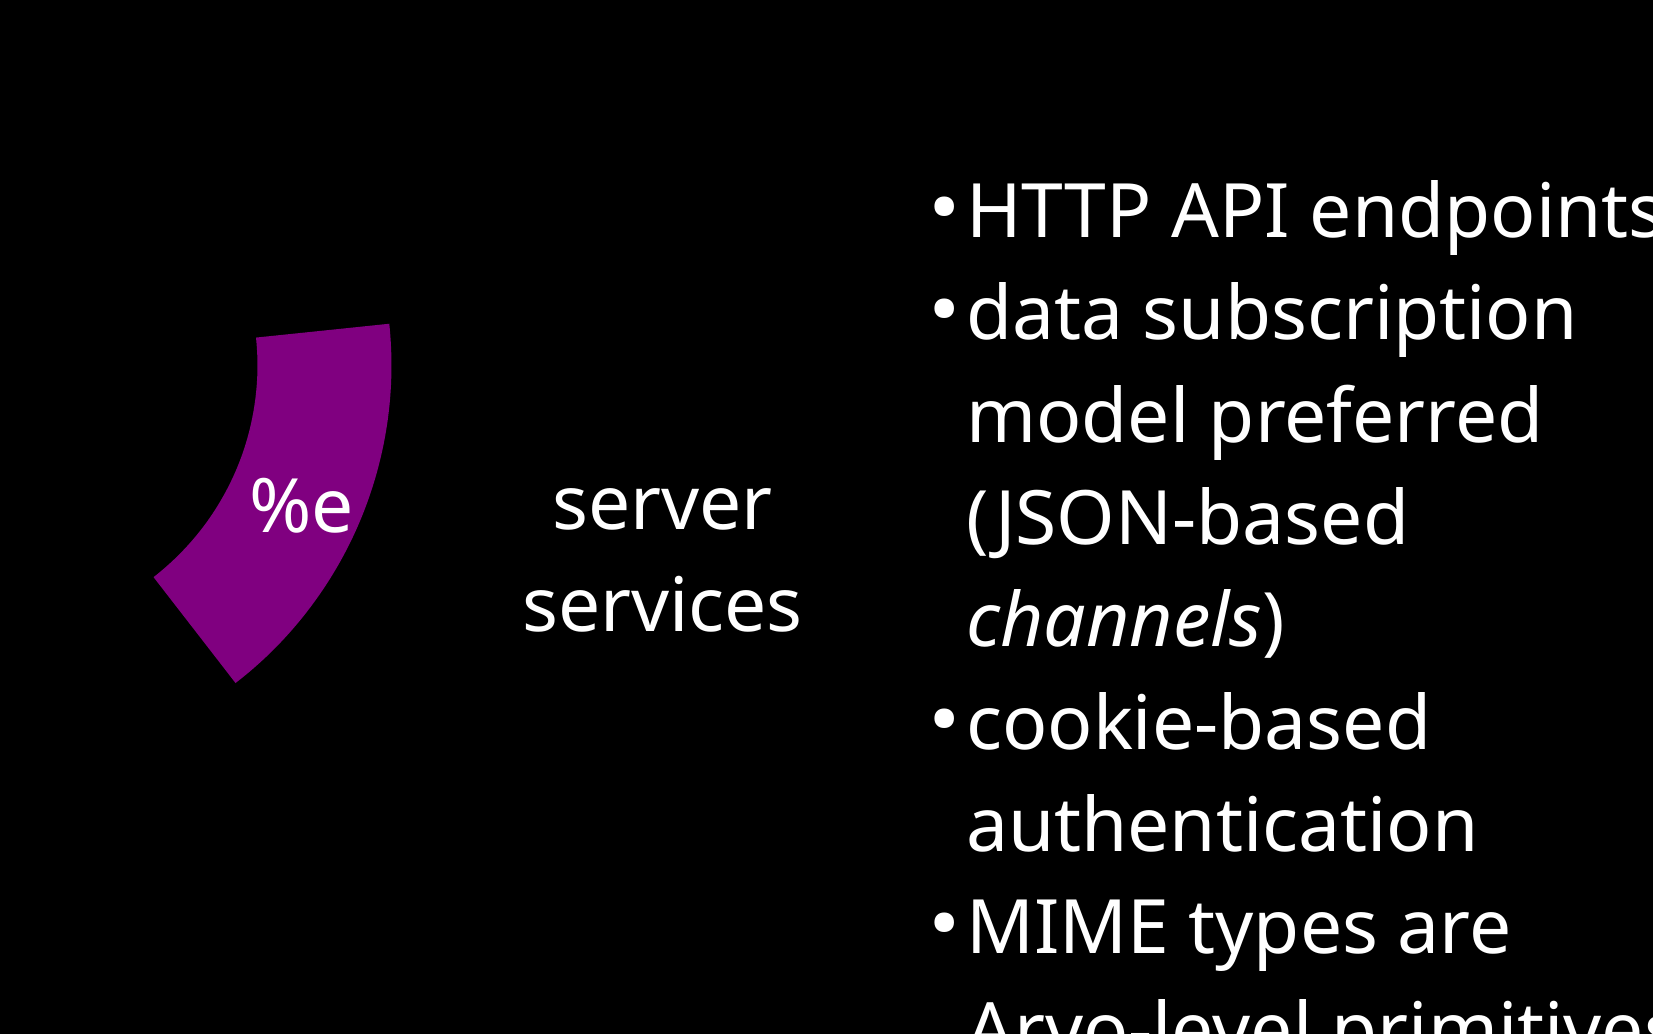

HTTP API endpoints
data subscription
model preferred
(JSON-based
channels)
cookie-based
authentication
MIME types are
Arvo-level primitives
 %e
server
services